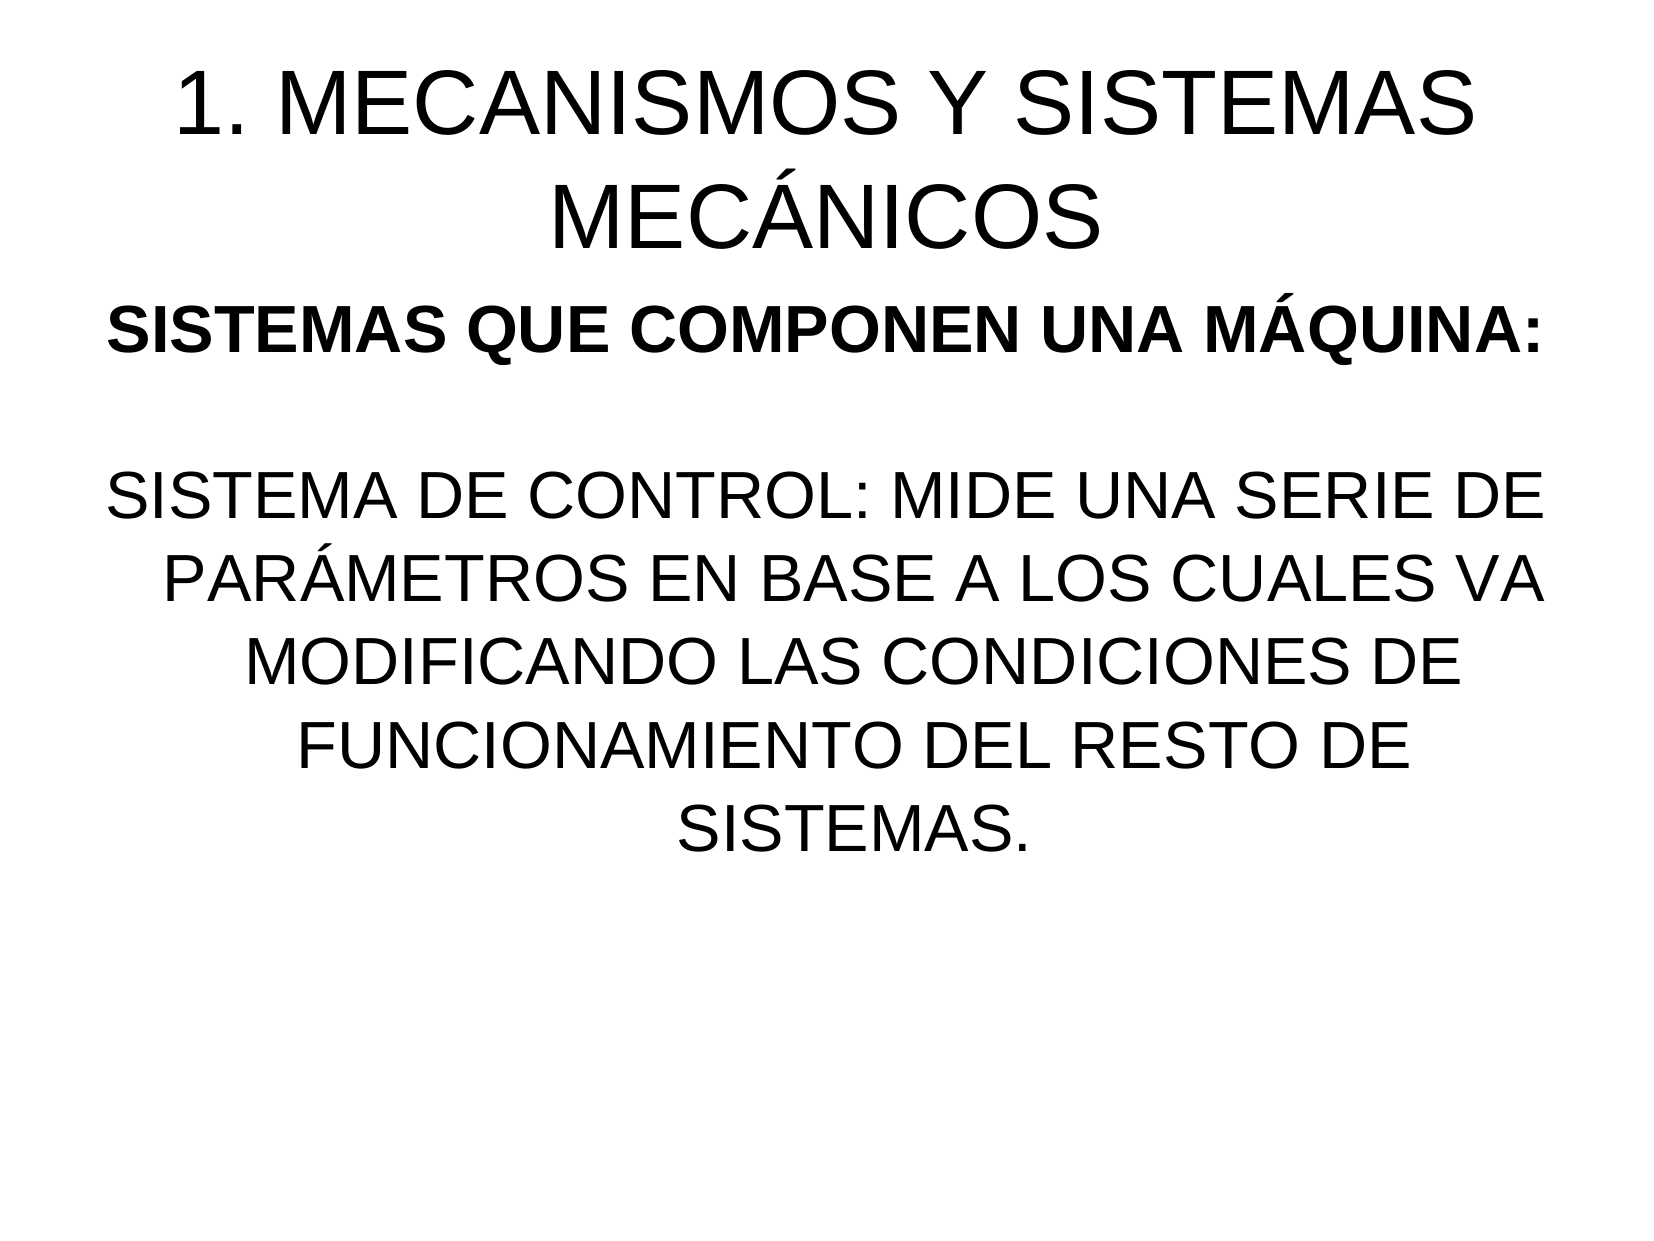

# 1. MECANISMOS Y SISTEMAS MECÁNICOS
SISTEMAS QUE COMPONEN UNA MÁQUINA:
SISTEMA DE CONTROL: MIDE UNA SERIE DE PARÁMETROS EN BASE A LOS CUALES VA MODIFICANDO LAS CONDICIONES DE FUNCIONAMIENTO DEL RESTO DE SISTEMAS.